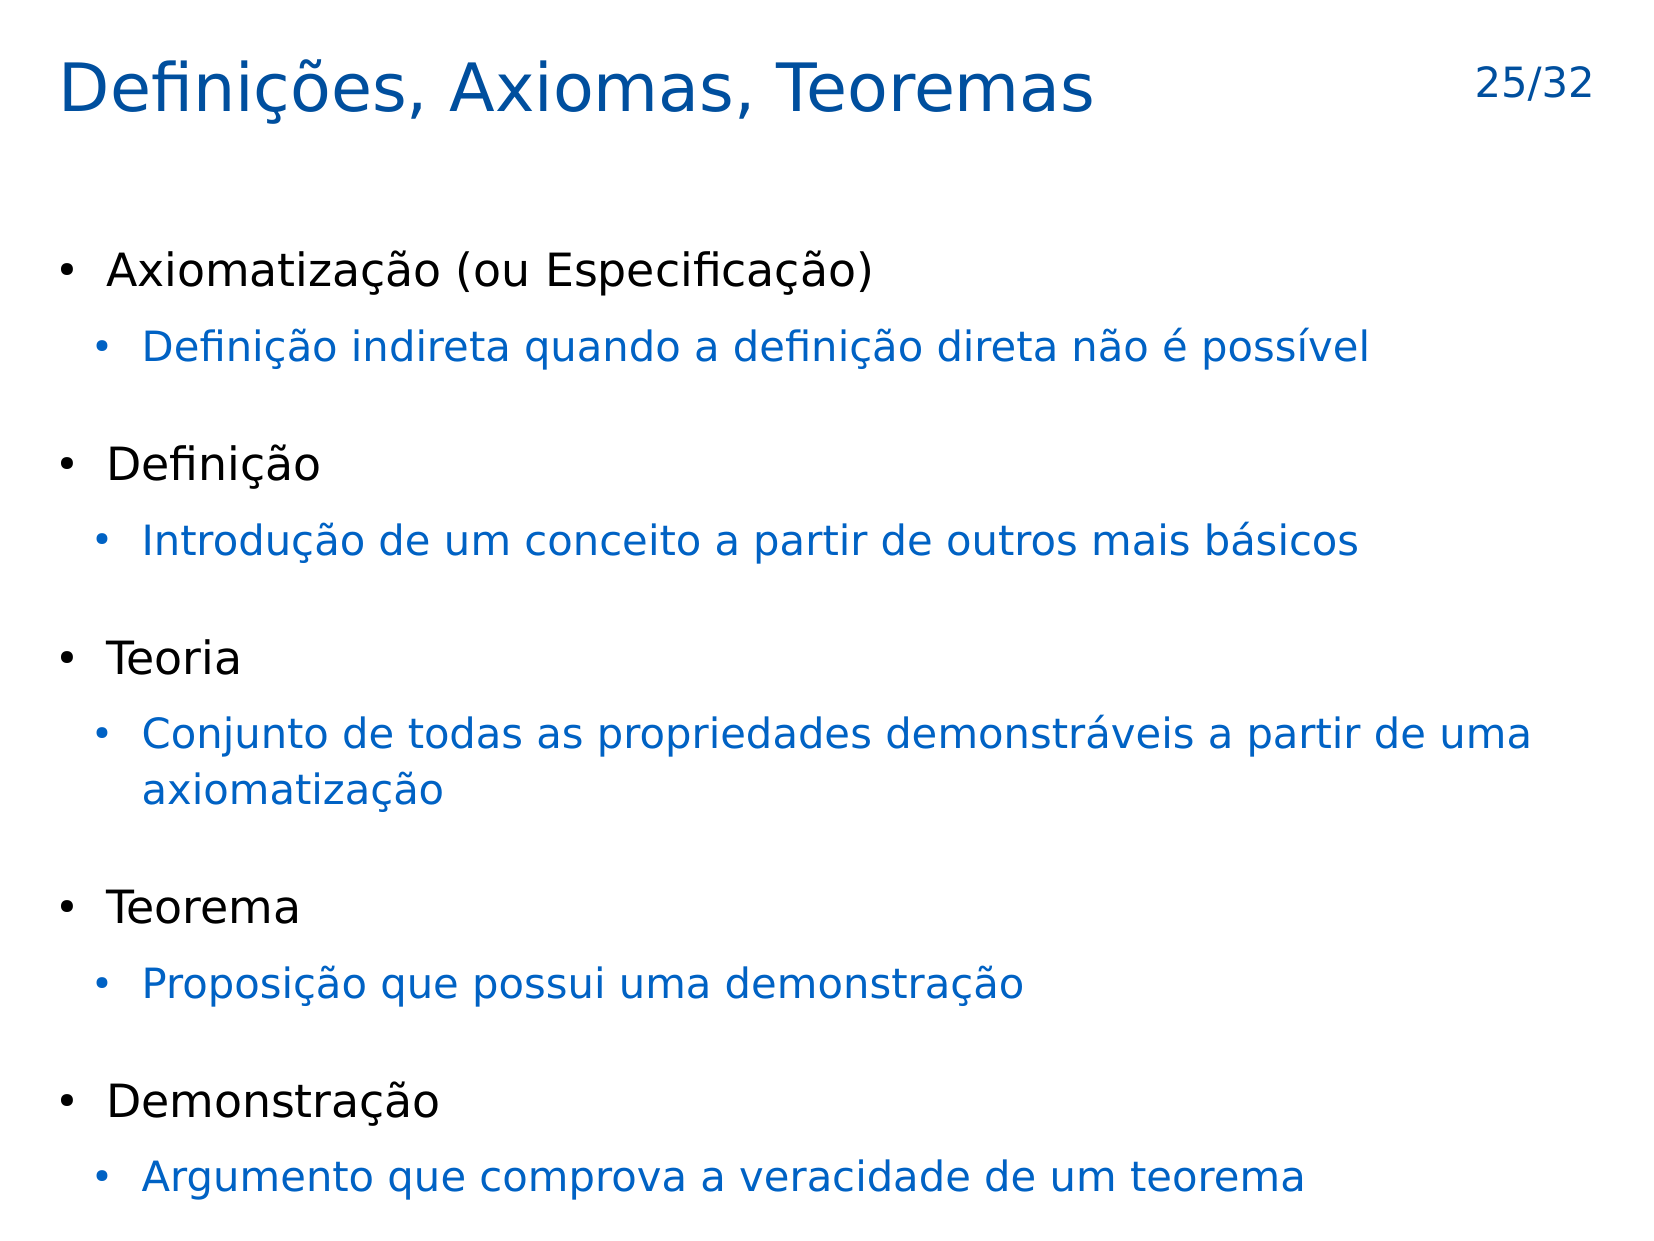

# Definições, Axiomas, Teoremas
25
Axiomatização (ou Especificação)
Definição indireta quando a definição direta não é possível
Definição
Introdução de um conceito a partir de outros mais básicos
Teoria
Conjunto de todas as propriedades demonstráveis a partir de uma axiomatização
Teorema
Proposição que possui uma demonstração
Demonstração
Argumento que comprova a veracidade de um teorema